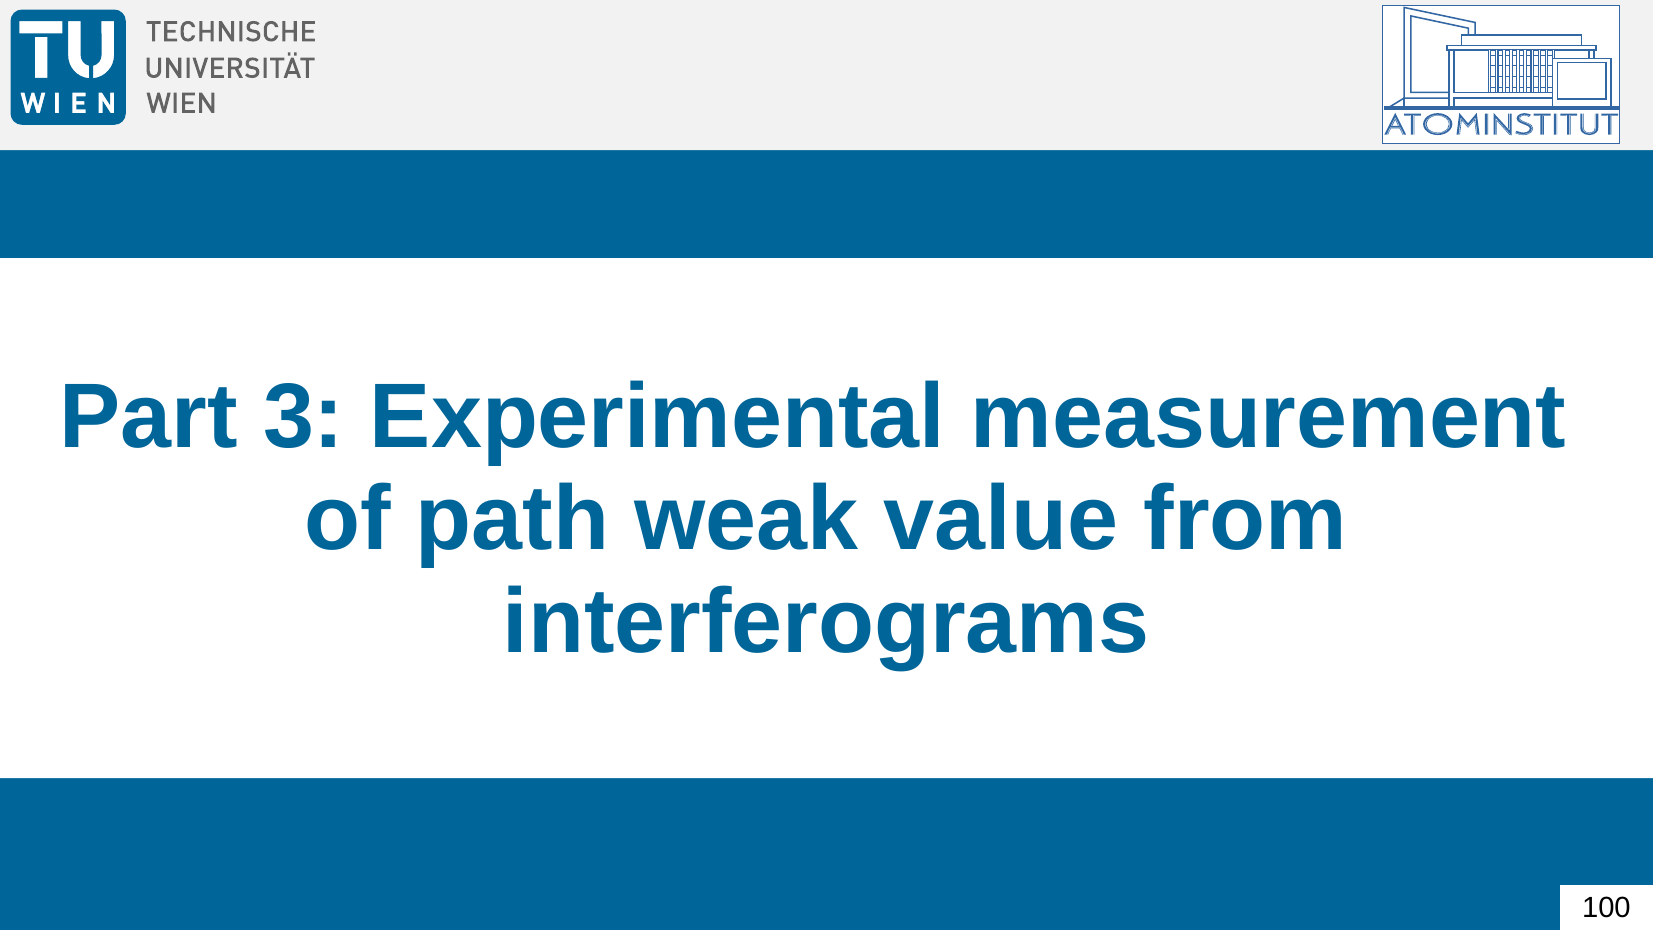

# Part 3: Experimental measurement of path weak value from interferograms